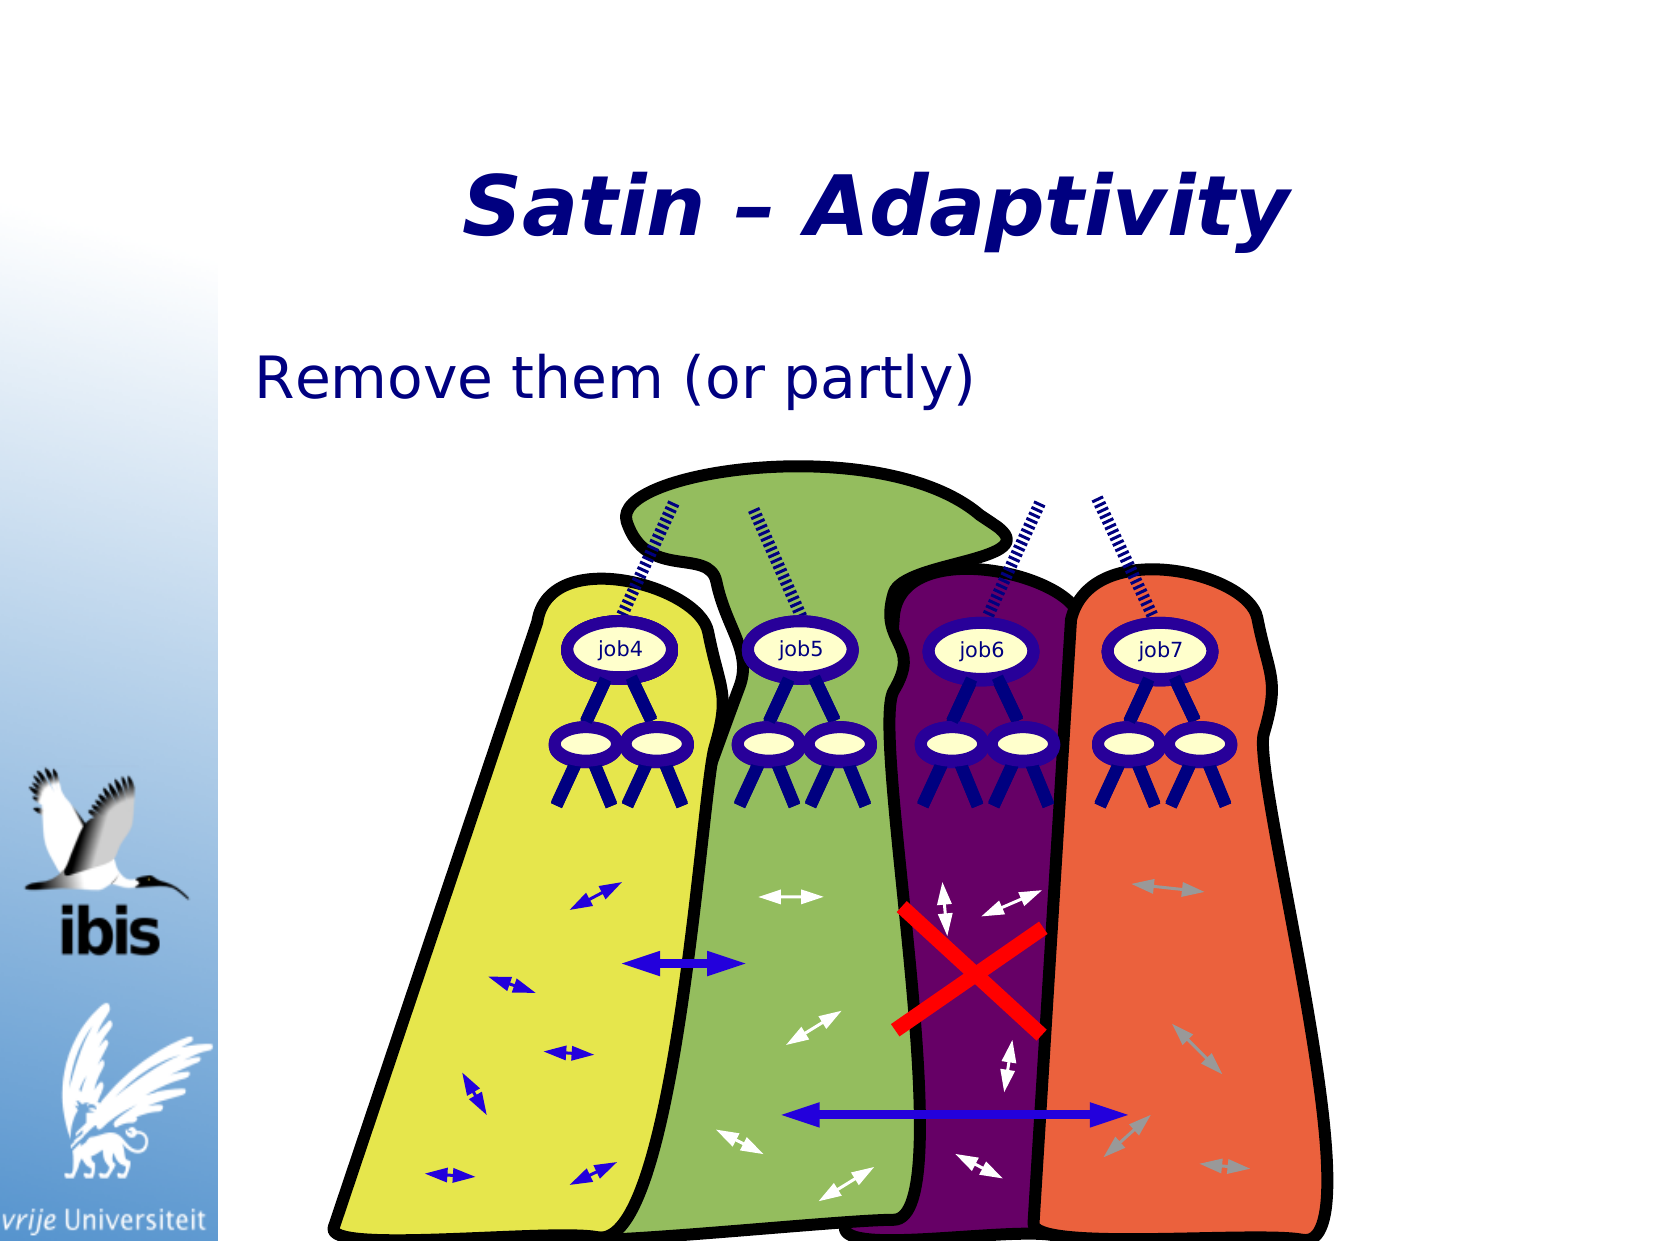

# Satin – Adaptivity
Remove them (or partly)
job4
job4
job4
job4
job5
job5
job4
job4
job4
job4
job5
job5
job6
job7
job6
job7
job6
job7
job6
job7